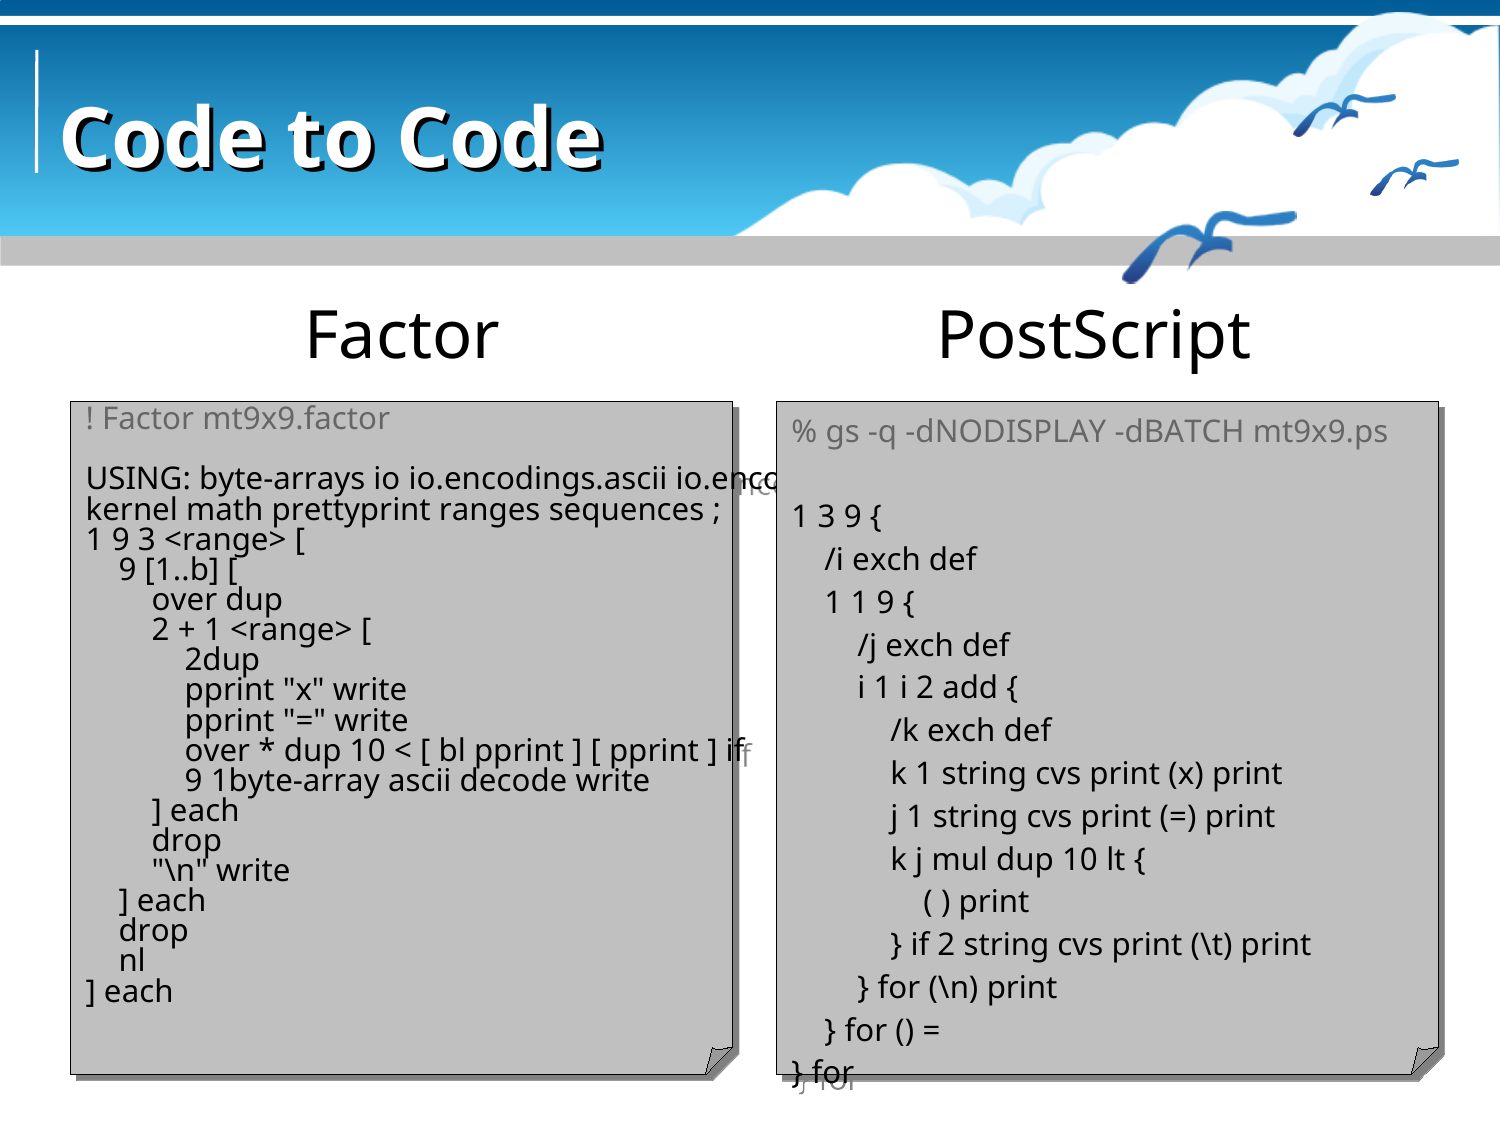

# Code to Code
PostScript
Factor
! Factor mt9x9.factor
USING: byte-arrays io io.encodings.ascii io.encodings.string
kernel math prettyprint ranges sequences ;
1 9 3 <range> [
 9 [1..b] [
 over dup
 2 + 1 <range> [
 2dup
 pprint "x" write
 pprint "=" write
 over * dup 10 < [ bl pprint ] [ pprint ] if
 9 1byte-array ascii decode write
 ] each
 drop
 "\n" write
 ] each
 drop
 nl
] each
% gs -q -dNODISPLAY -dBATCH mt9x9.ps
1 3 9 {
 /i exch def
 1 1 9 {
 /j exch def
 i 1 i 2 add {
 /k exch def
 k 1 string cvs print (x) print
 j 1 string cvs print (=) print
 k j mul dup 10 lt {
 ( ) print
 } if 2 string cvs print (\t) print
 } for (\n) print
 } for () =
} for